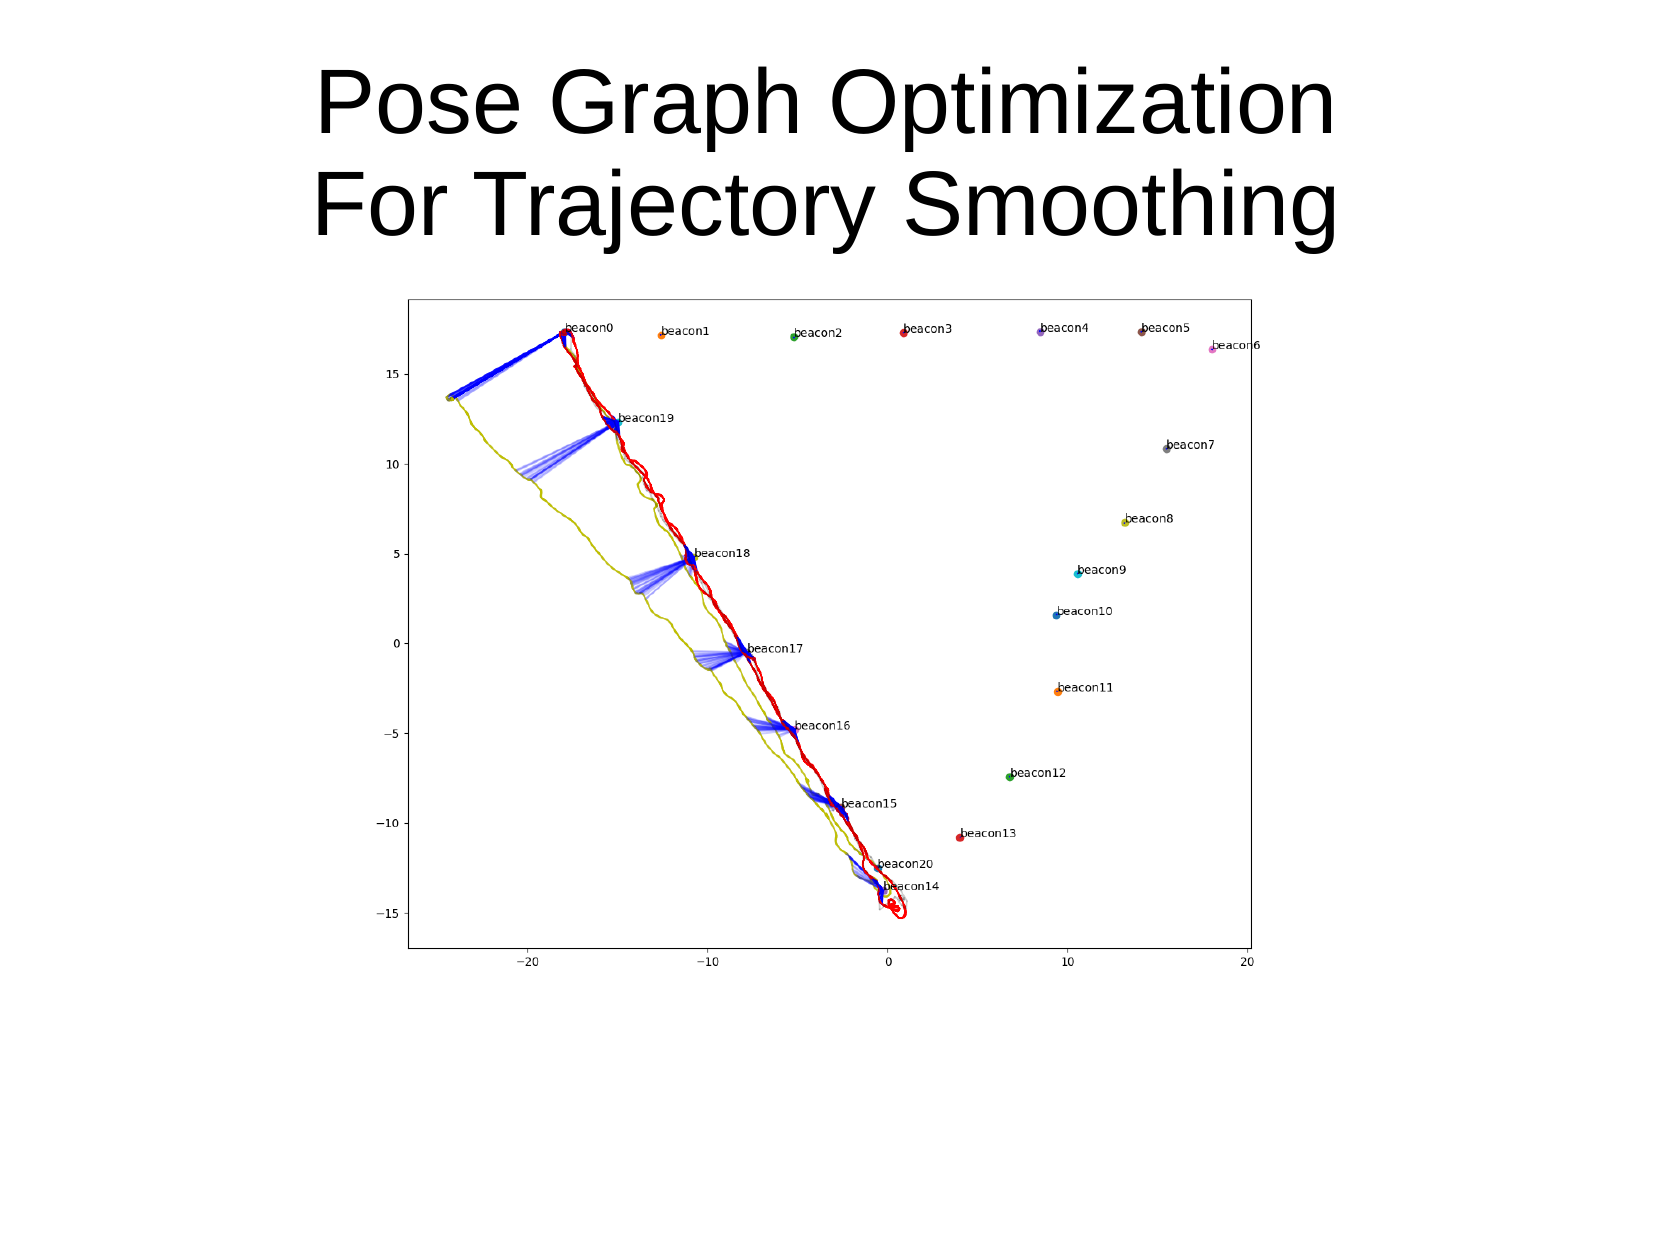

# Pose Graph Optimization For Trajectory Smoothing